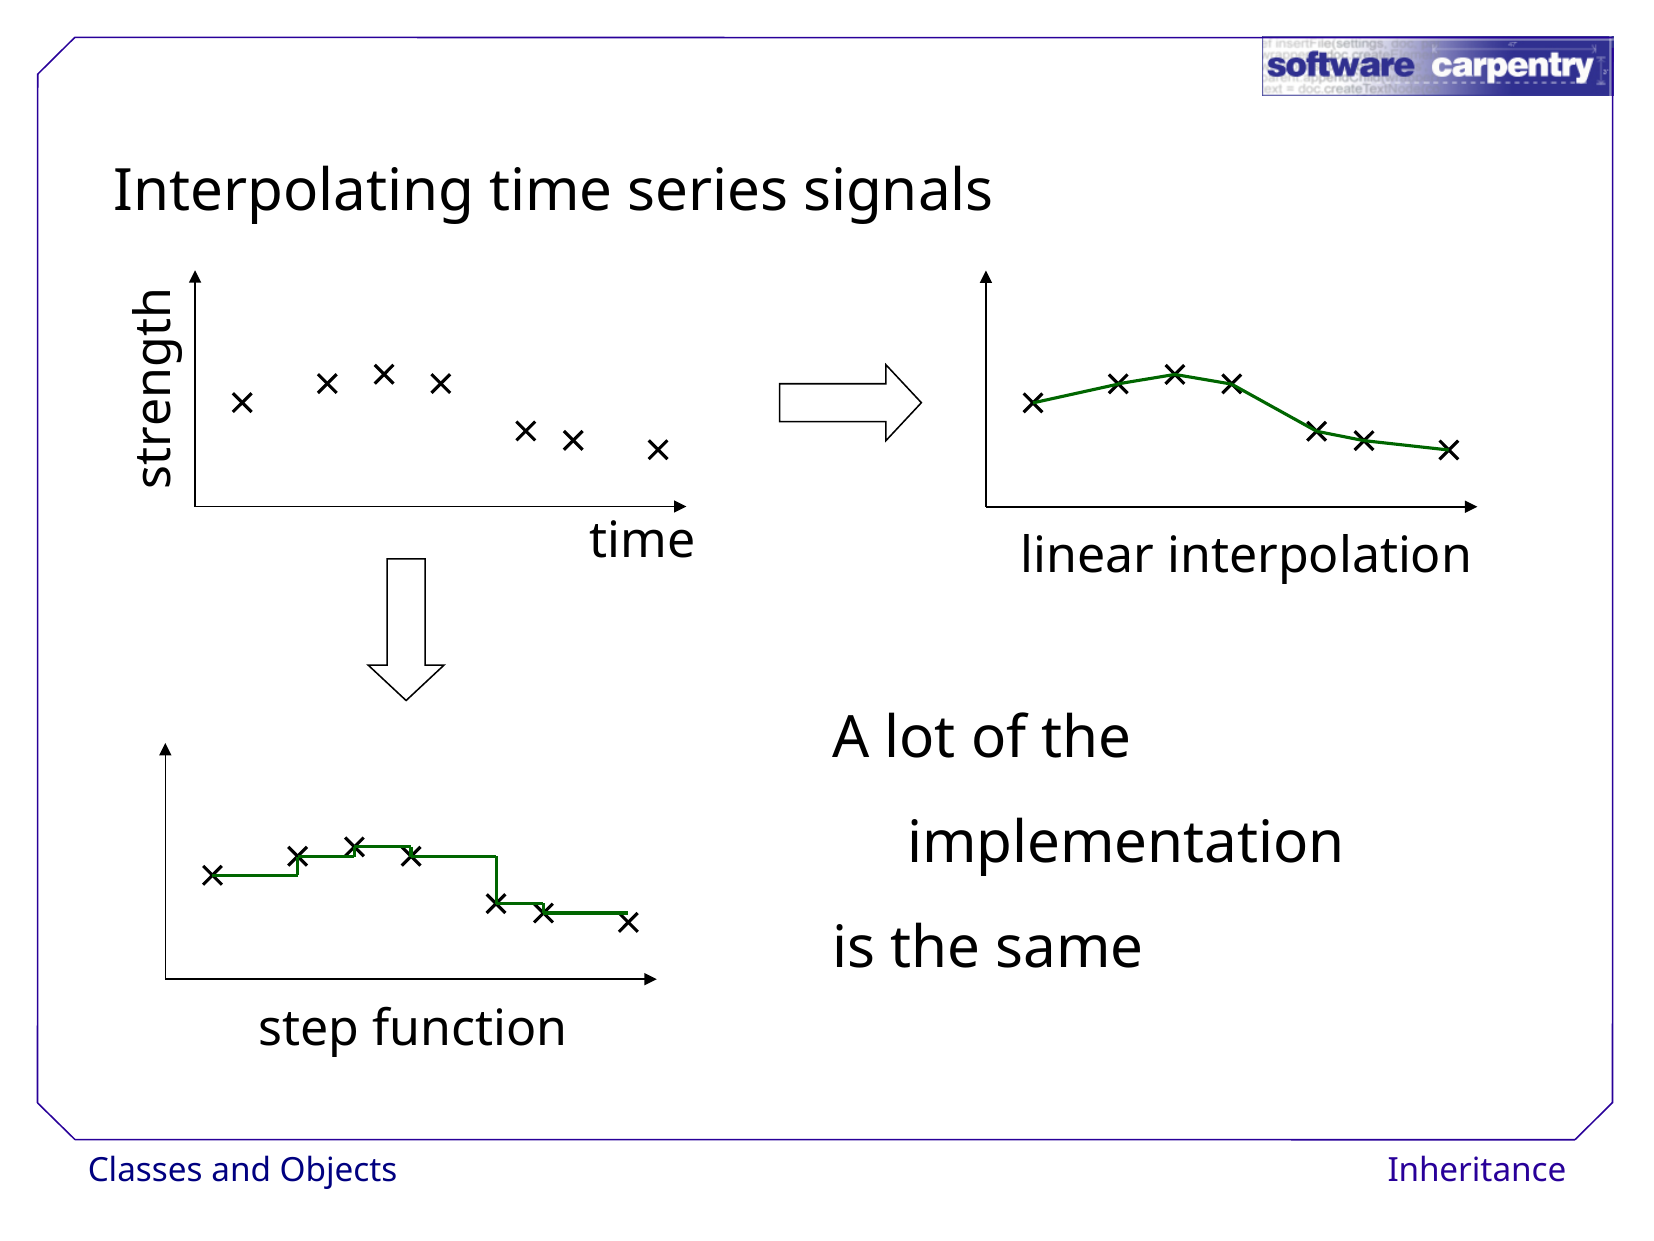

Interpolating time series signals
strength
time
linear interpolation
A lot of the implementation
is the same
step function